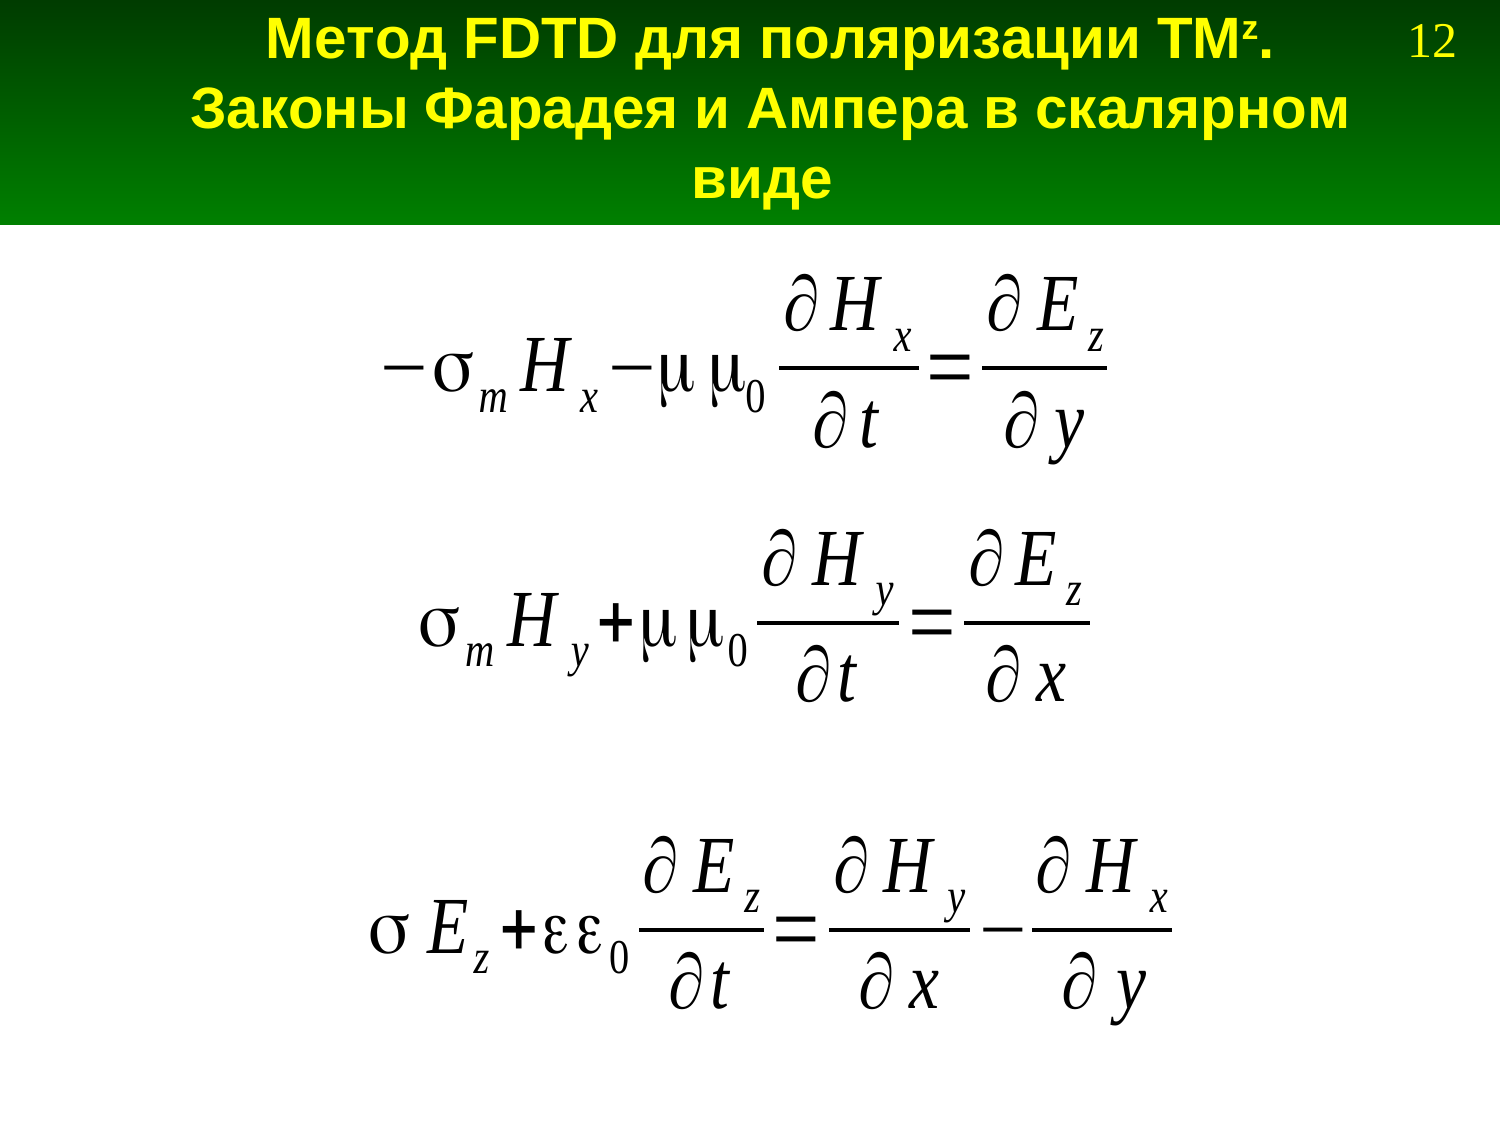

# Метод FDTD для поляризации TMz. Законы Фарадея и Ампера в скалярном виде